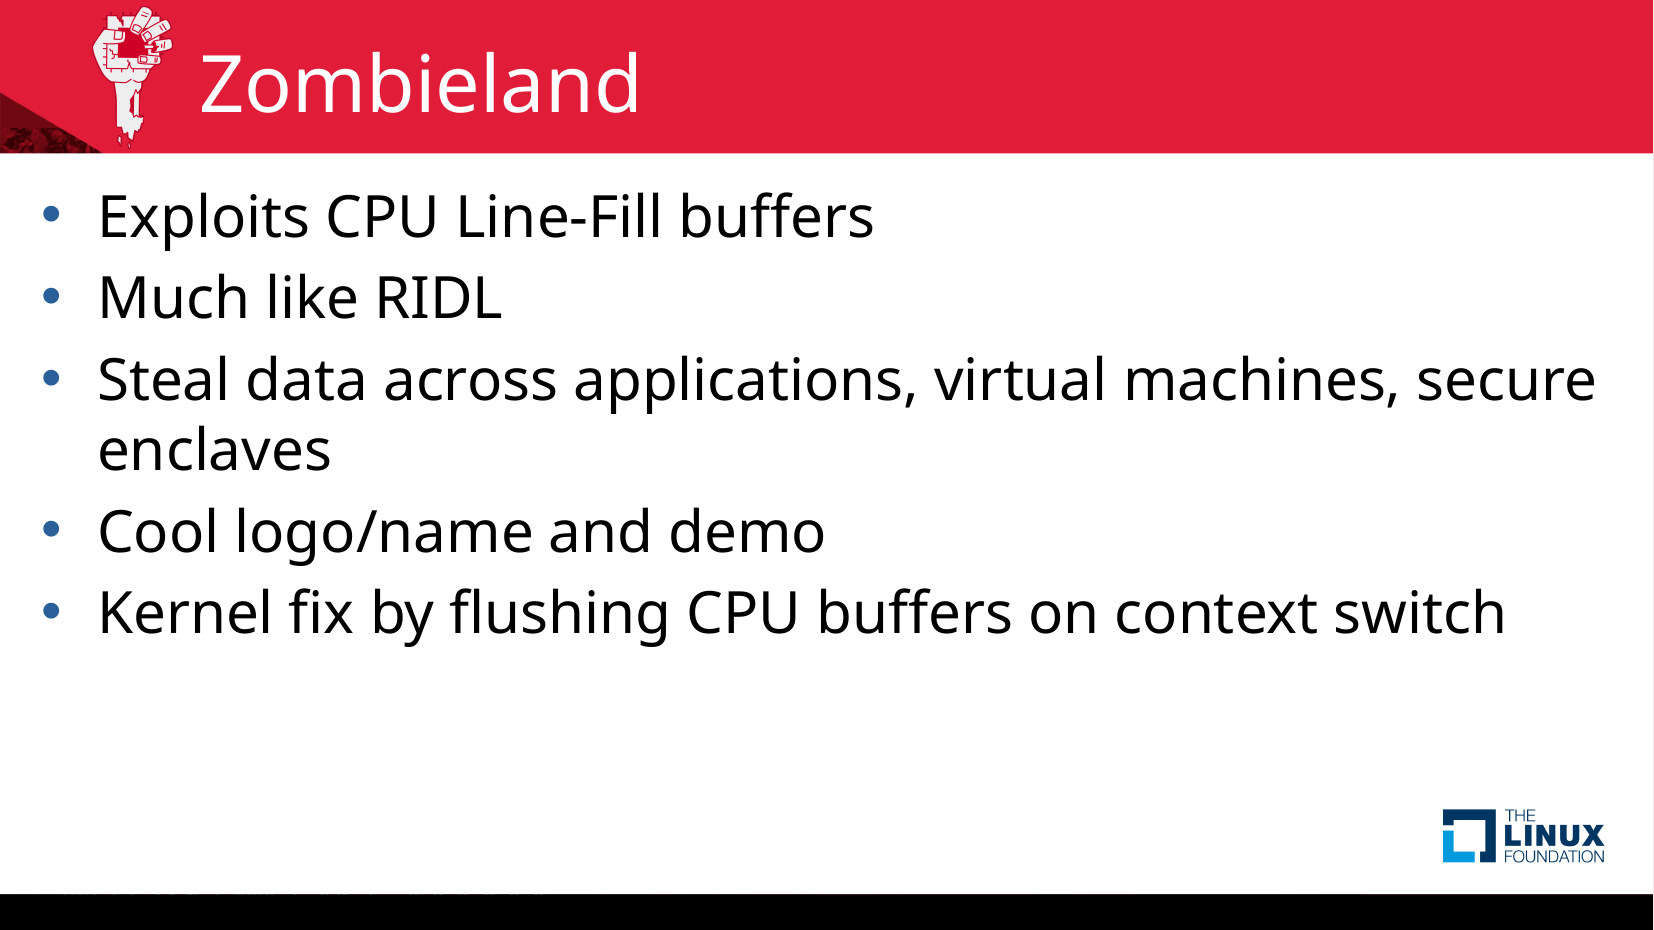

# Zombieland
Exploits CPU Line-Fill buffers
Much like RIDL
Steal data across applications, virtual machines, secure enclaves
Cool logo/name and demo
Kernel fix by flushing CPU buffers on context switch